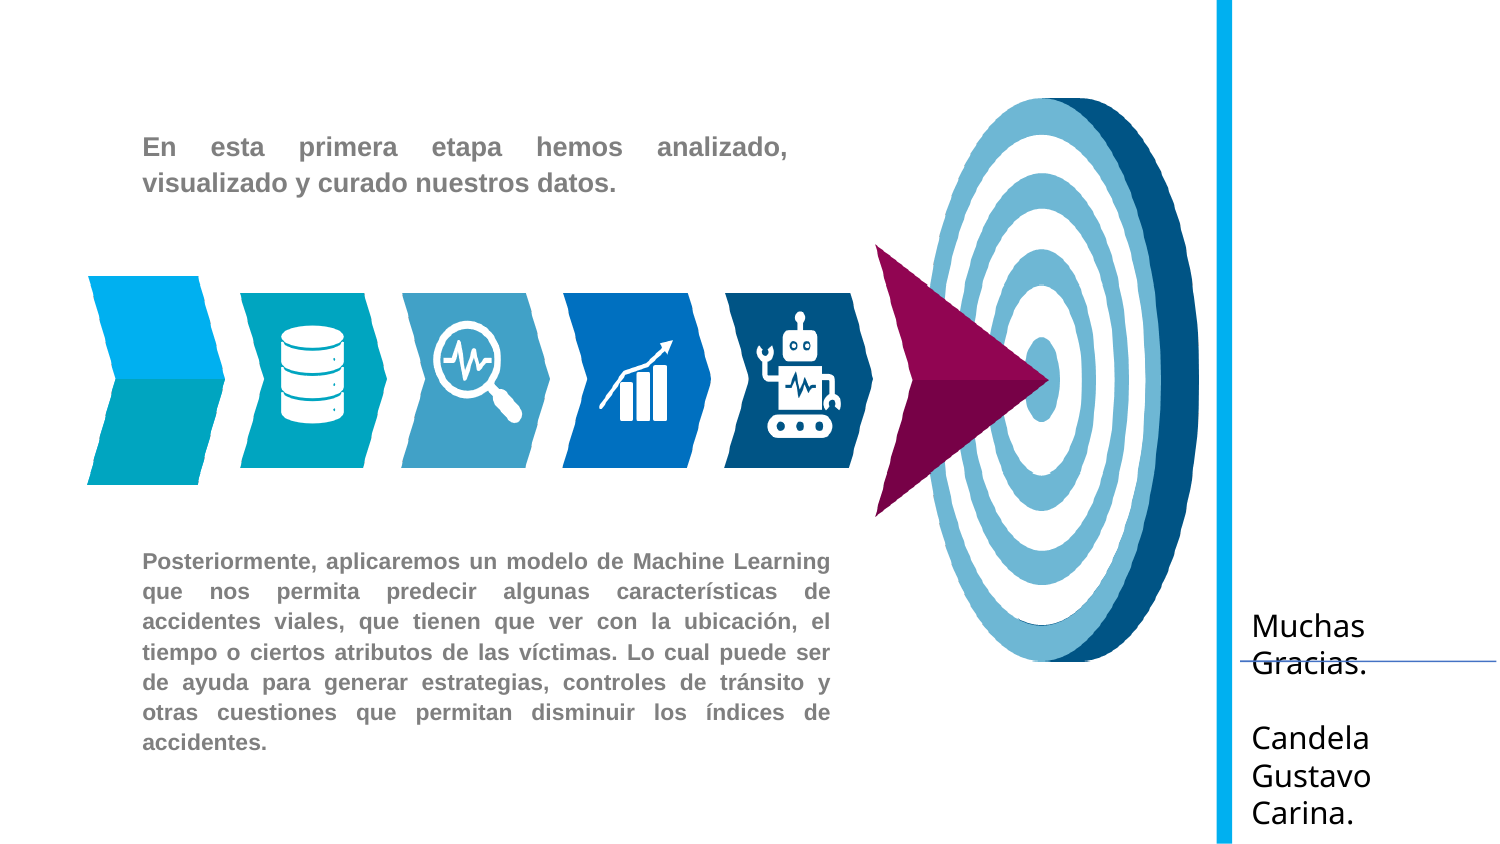

En esta primera etapa hemos analizado, visualizado y curado nuestros datos.
Posteriormente, aplicaremos un modelo de Machine Learning que nos permita predecir algunas características de accidentes viales, que tienen que ver con la ubicación, el tiempo o ciertos atributos de las víctimas. Lo cual puede ser de ayuda para generar estrategias, controles de tránsito y otras cuestiones que permitan disminuir los índices de accidentes.
Muchas Gracias.
Candela
Gustavo
Carina.